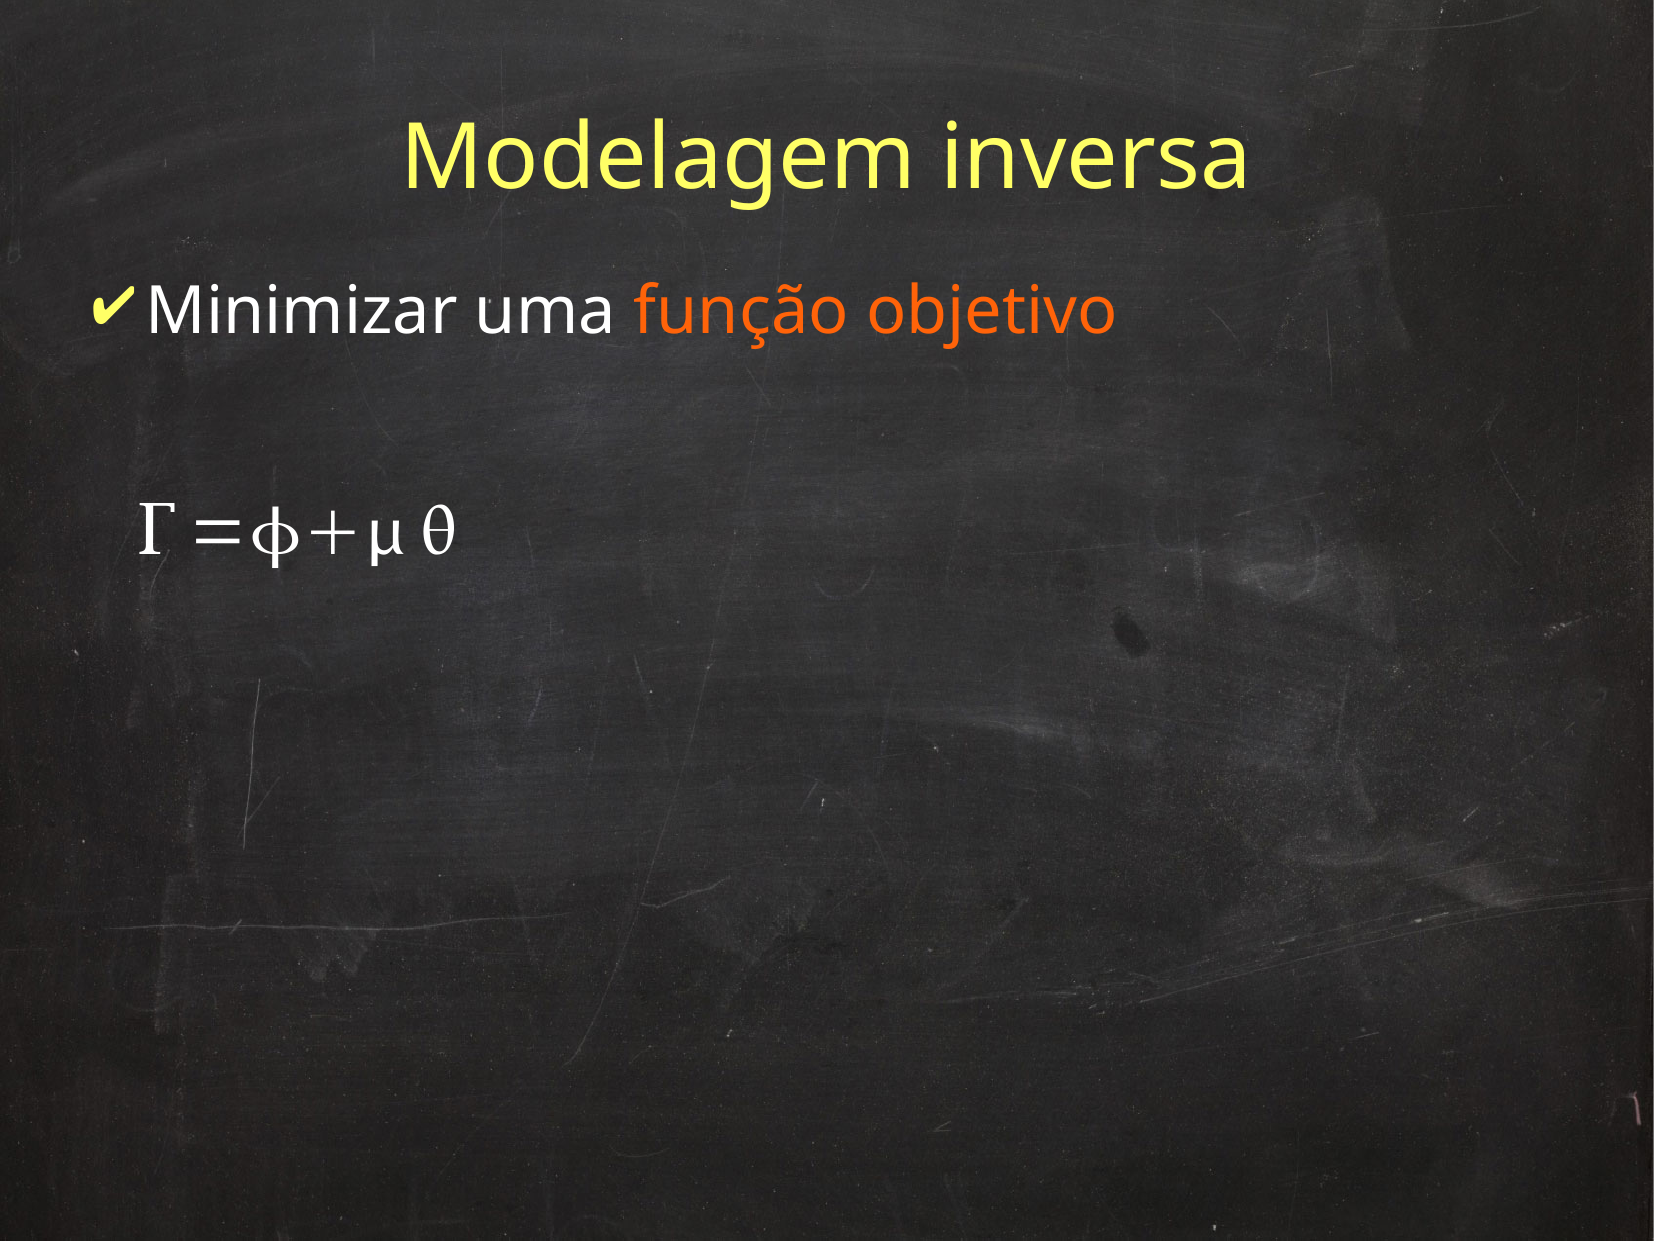

# Modelagem inversa
Minimizar uma função objetivo